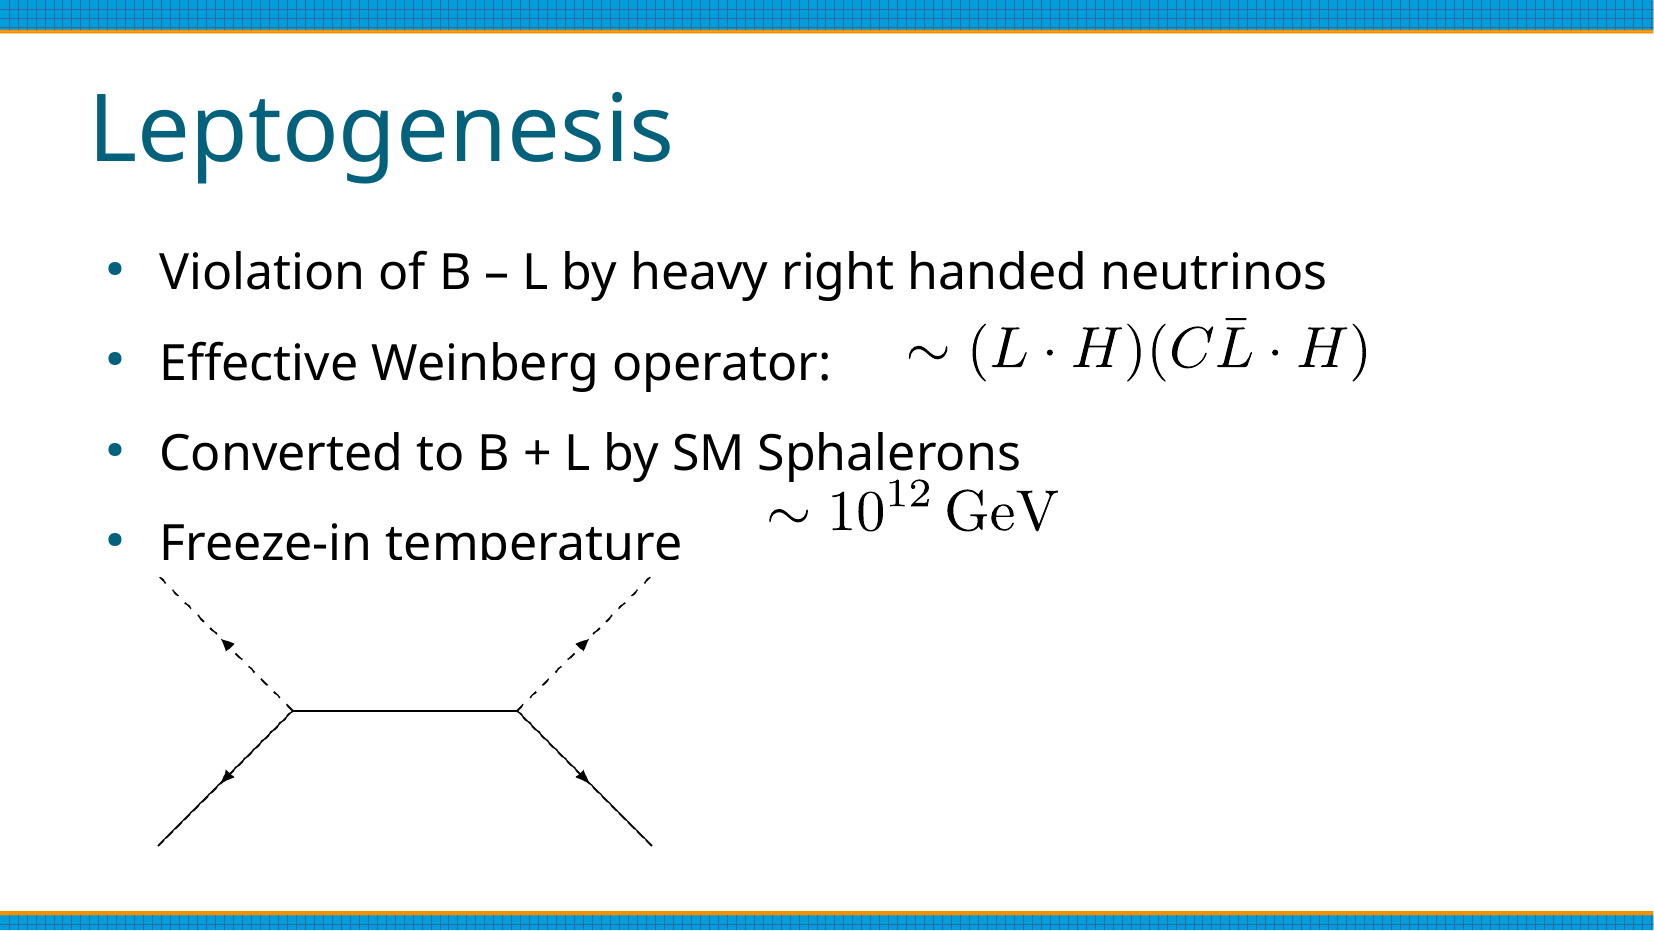

# Leptogenesis
Violation of B – L by heavy right handed neutrinos
Effective Weinberg operator:
Converted to B + L by SM Sphalerons
Freeze-in temperature